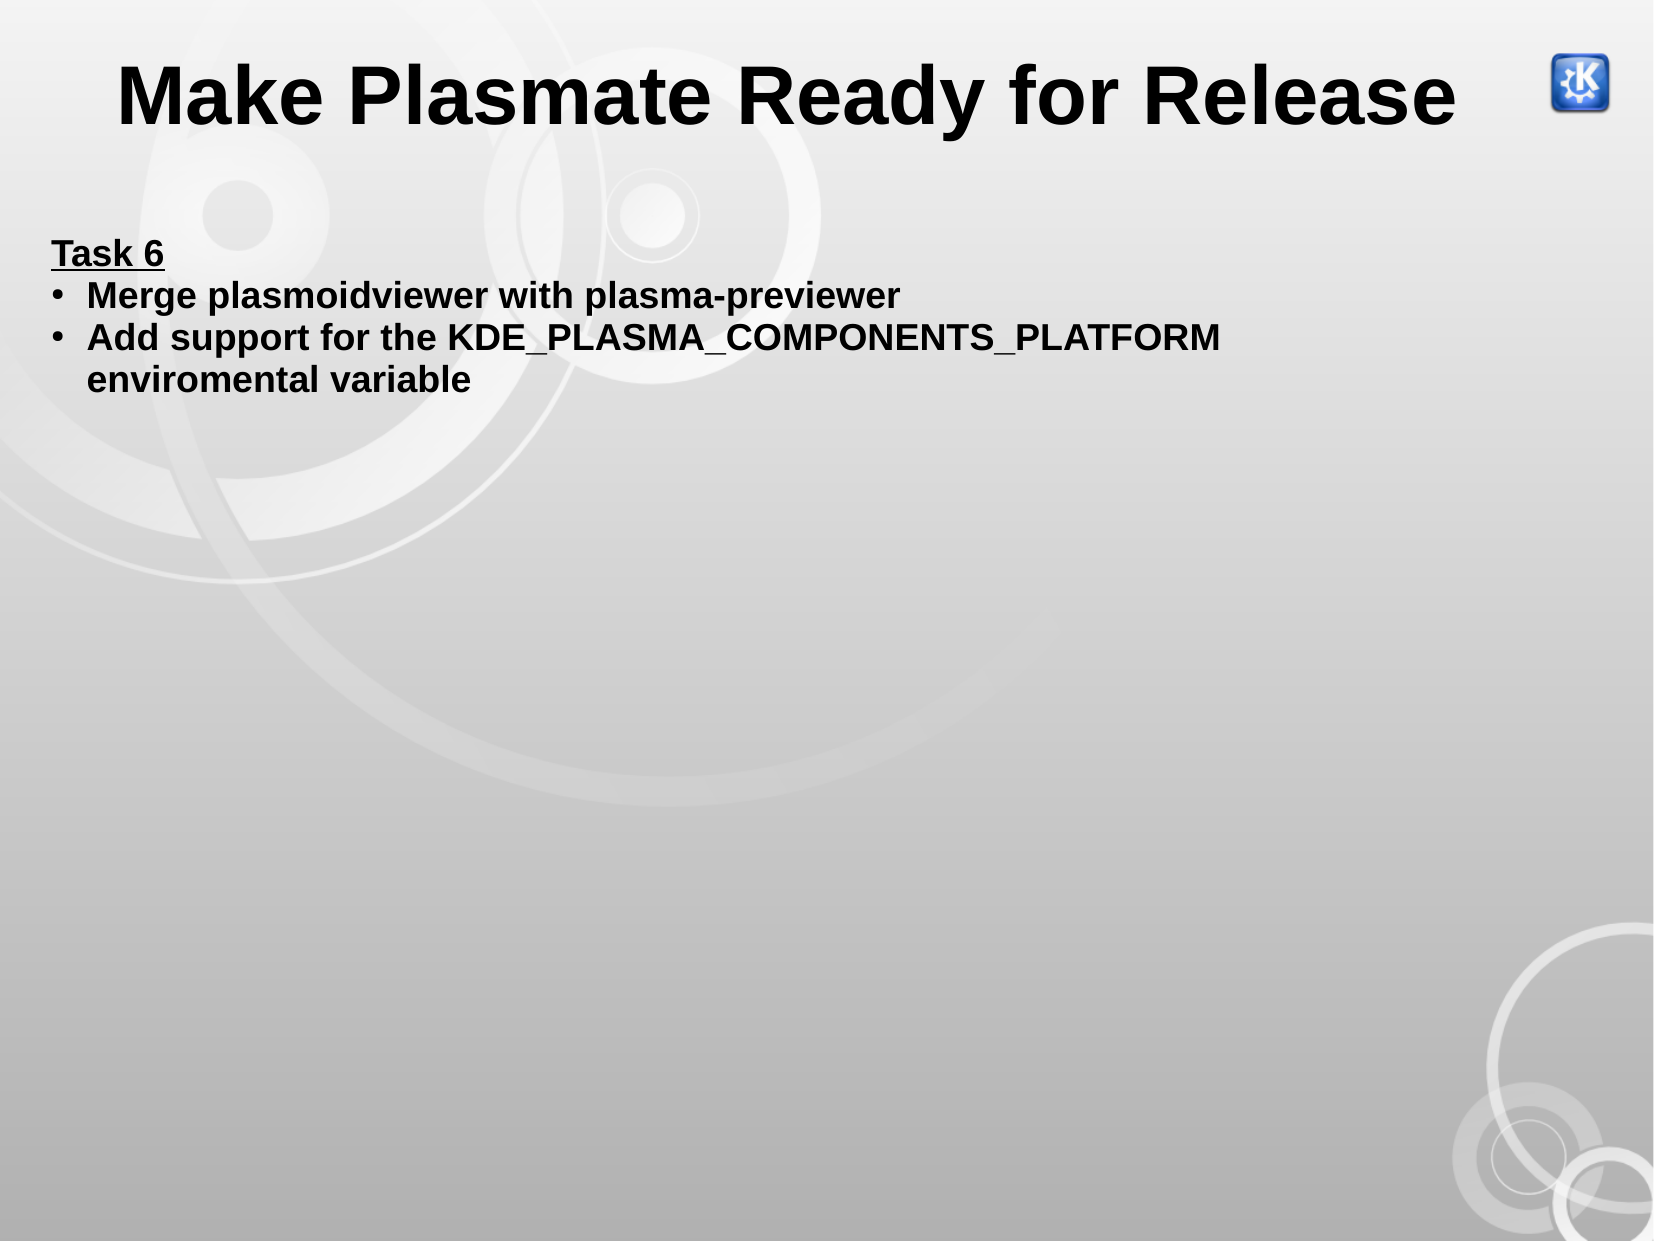

Make Plasmate Ready for Release
Task 6
Merge plasmoidviewer with plasma-previewer
Add support for the KDE_PLASMA_COMPONENTS_PLATFORM
enviromental variable